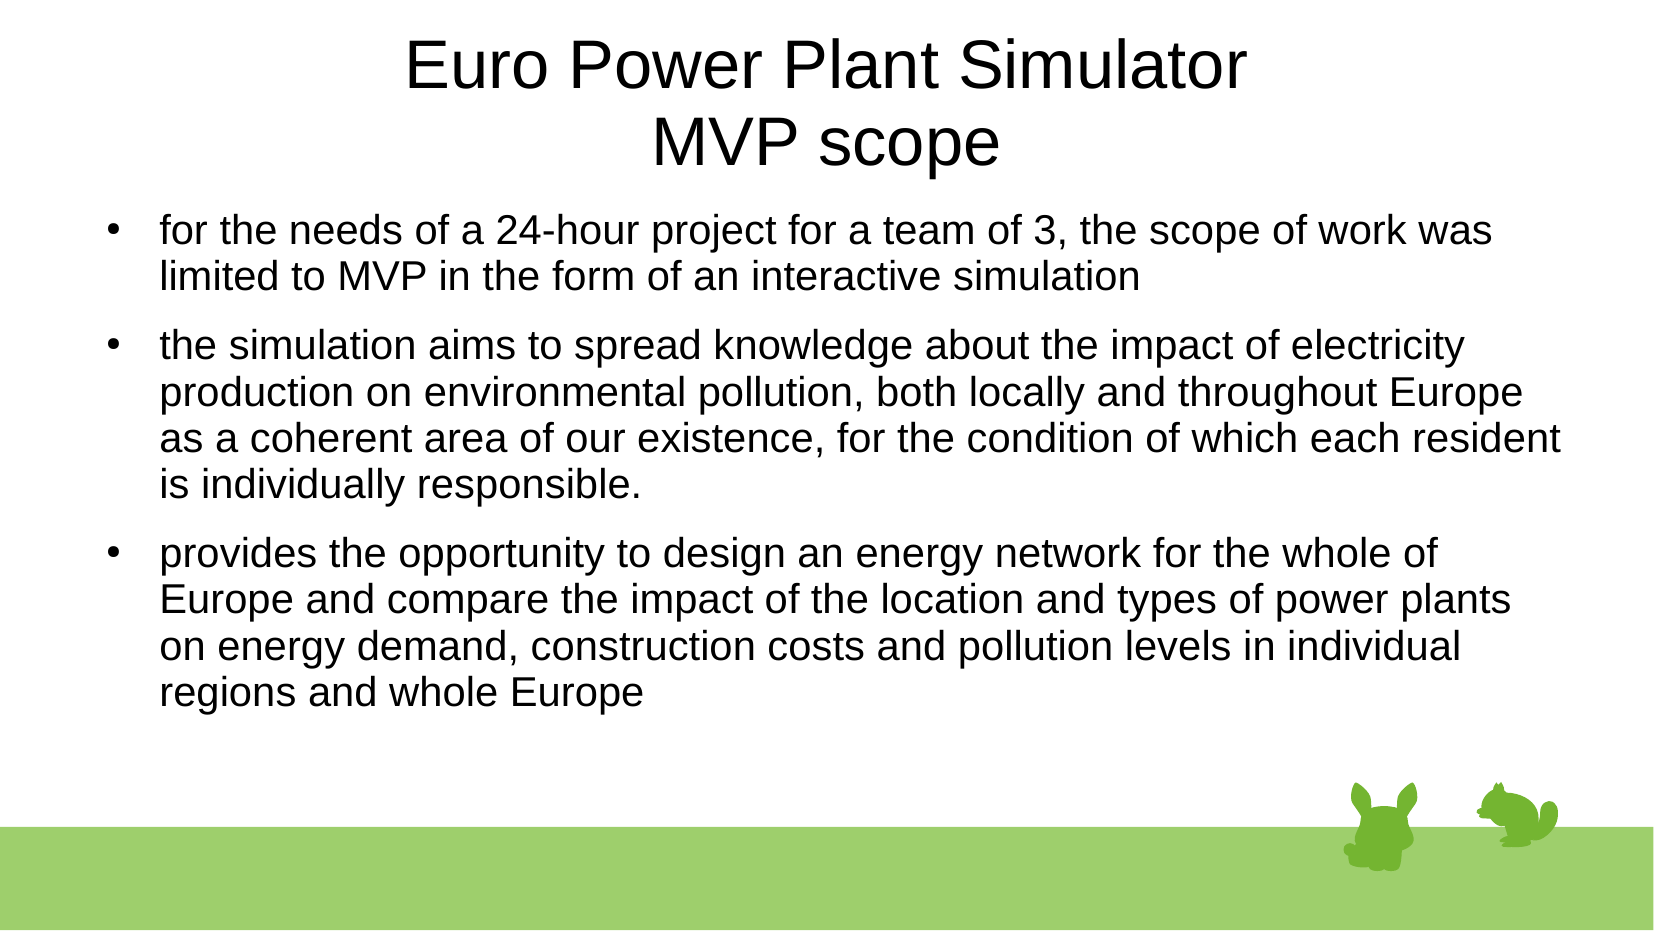

# Euro Power Plant Simulator MVP scope
for the needs of a 24-hour project for a team of 3, the scope of work was limited to MVP in the form of an interactive simulation
the simulation aims to spread knowledge about the impact of electricity production on environmental pollution, both locally and throughout Europe as a coherent area of our existence, for the condition of which each resident is individually responsible.
provides the opportunity to design an energy network for the whole of Europe and compare the impact of the location and types of power plants on energy demand, construction costs and pollution levels in individual regions and whole Europe